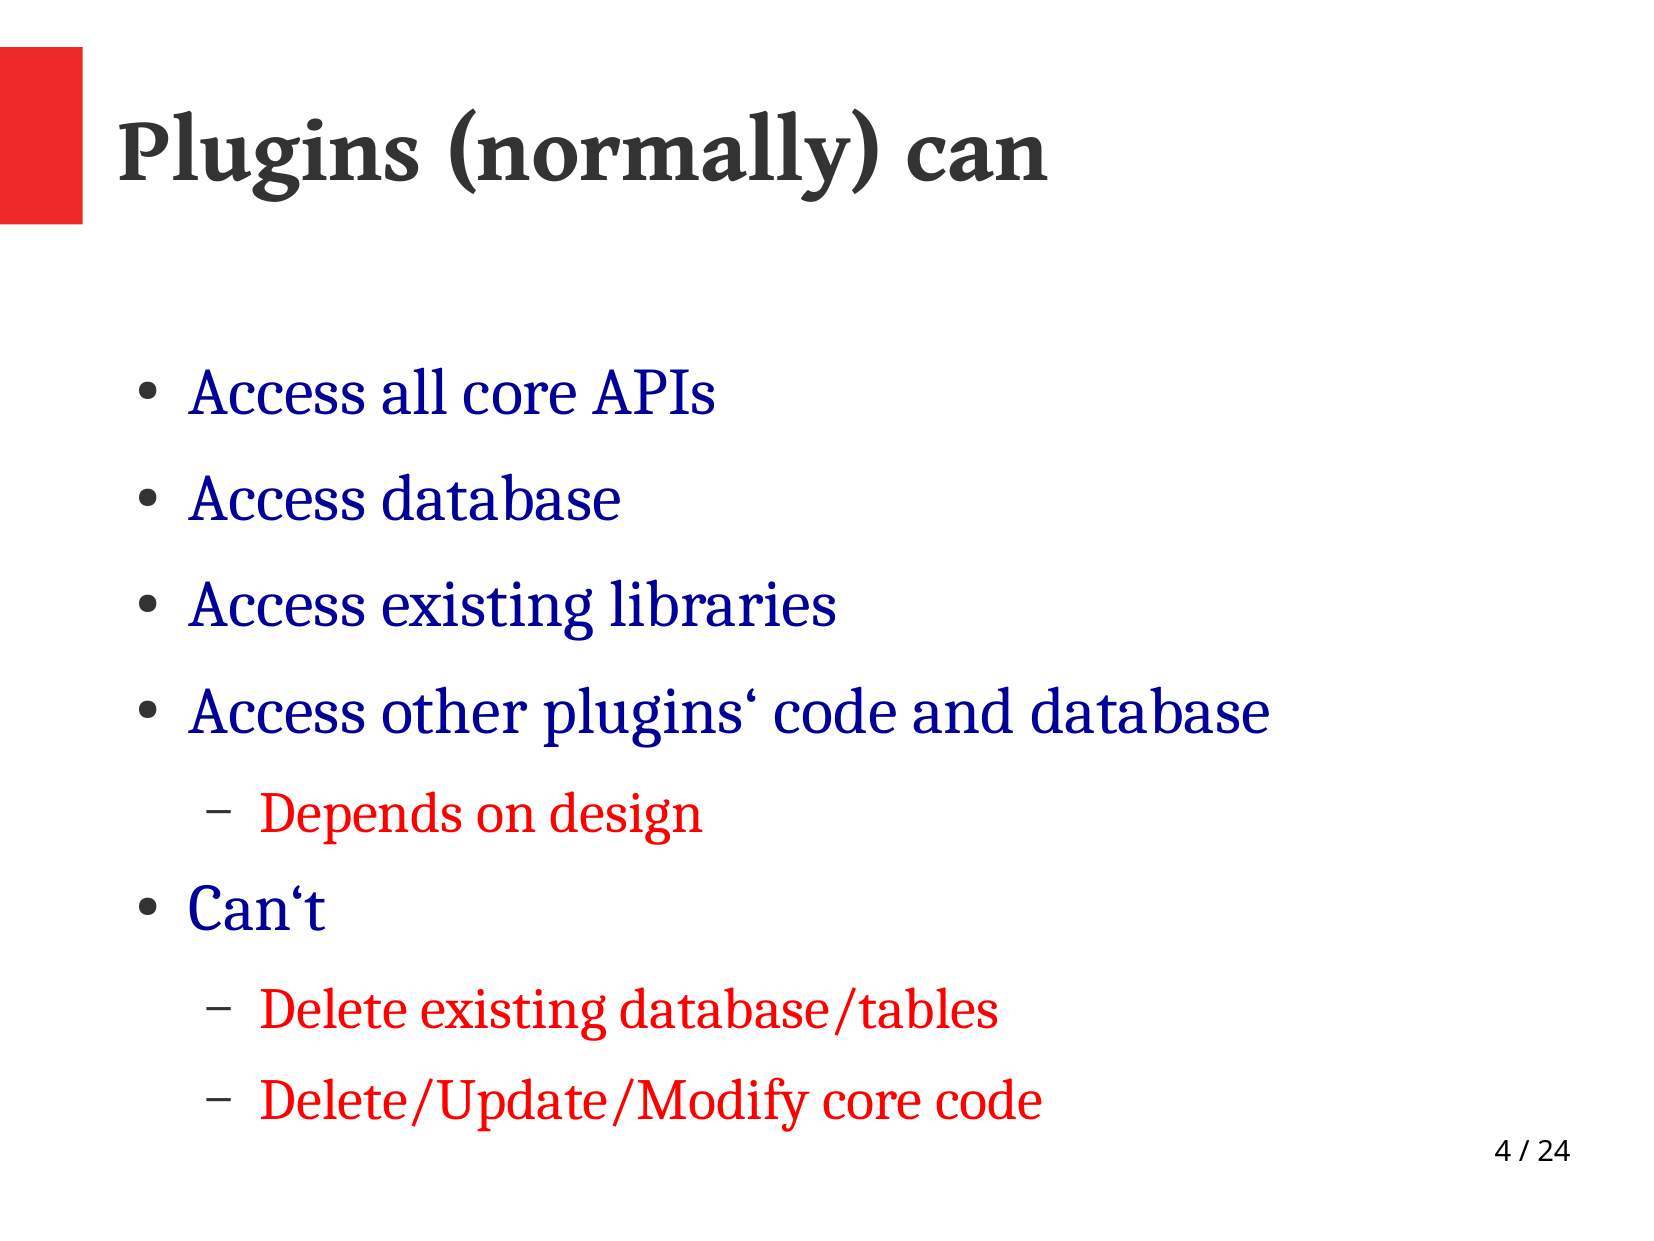

# Plugins (normally) can
Access all core APIs
Access database
Access existing libraries
Access other plugins‘ code and database
Depends on design
Can‘t
Delete existing database/tables
Delete/Update/Modify core code
4